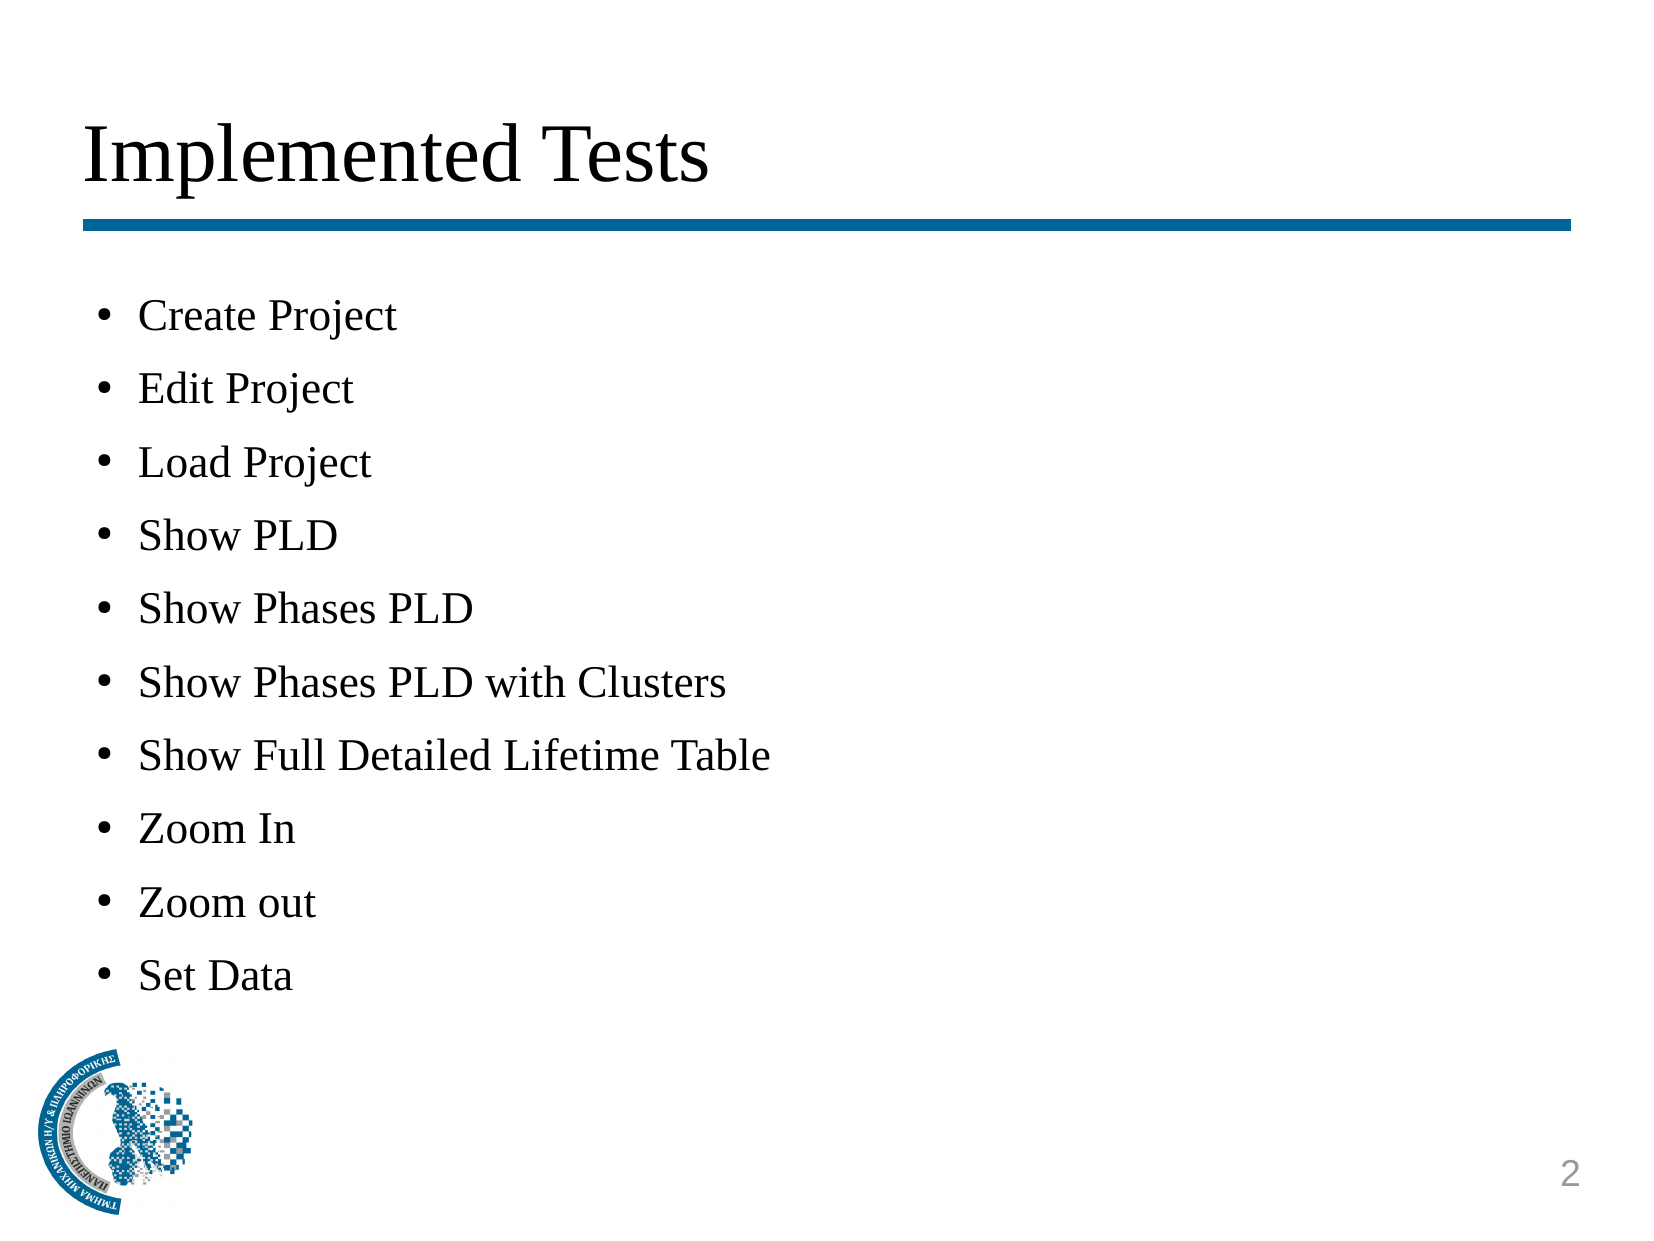

# Implemented Tests
Create Project
Edit Project
Load Project
Show PLD
Show Phases PLD
Show Phases PLD with Clusters
Show Full Detailed Lifetime Table
Zoom In
Zoom out
Set Data
2